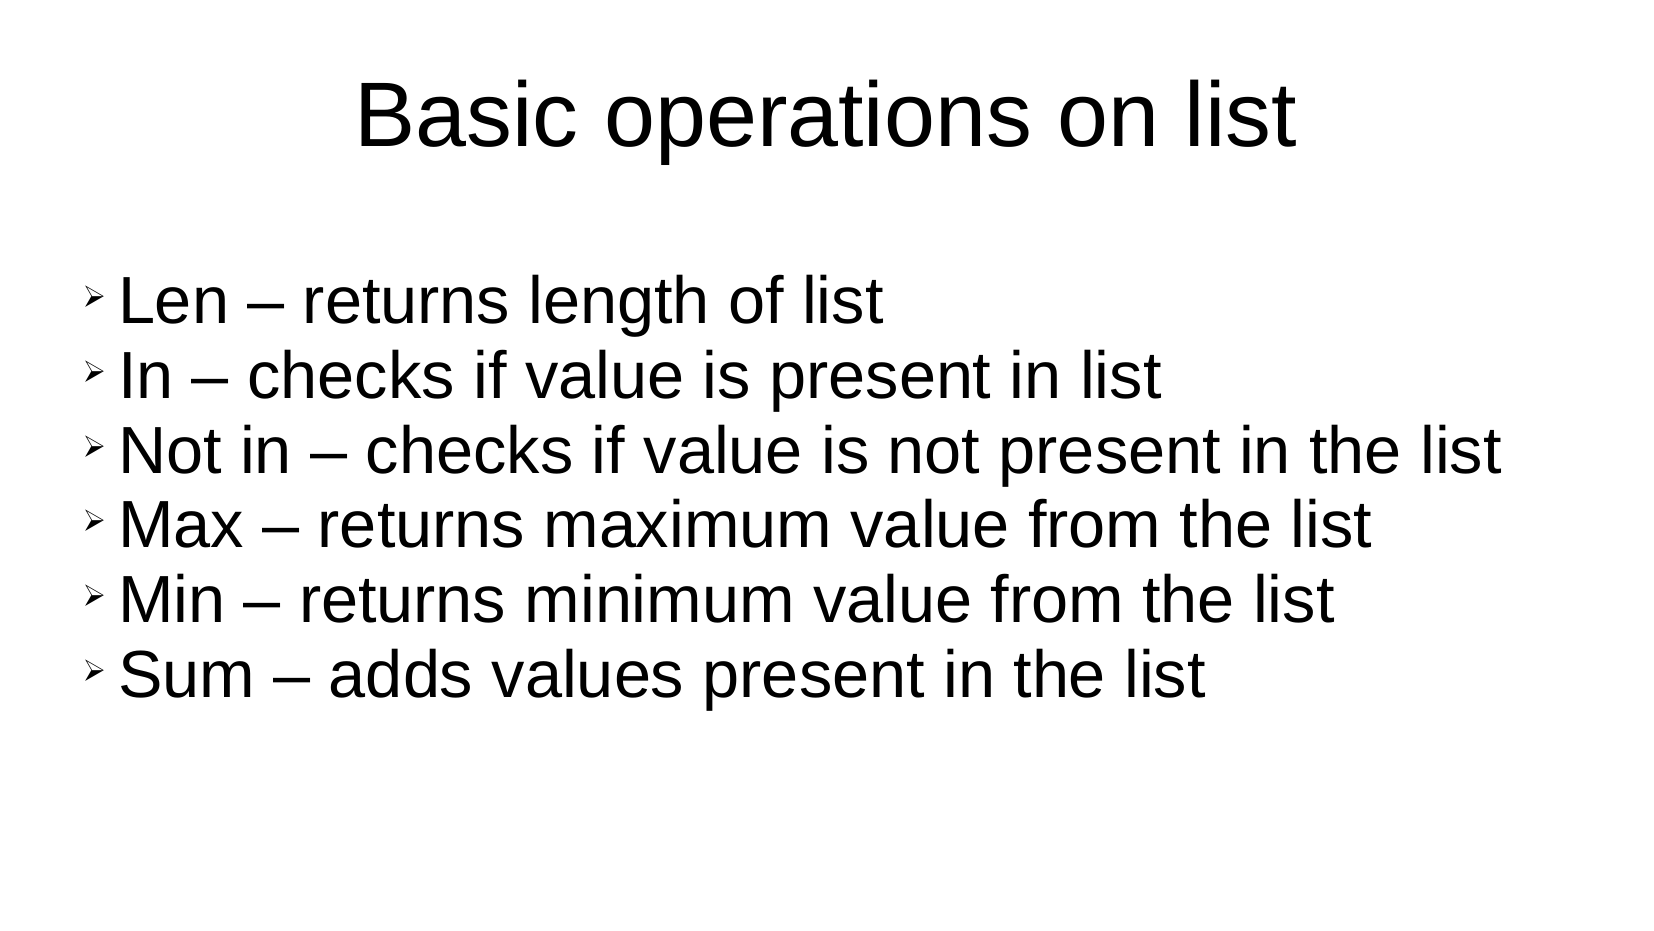

# Basic operations on list
Len – returns length of list
In – checks if value is present in list
Not in – checks if value is not present in the list
Max – returns maximum value from the list
Min – returns minimum value from the list
Sum – adds values present in the list